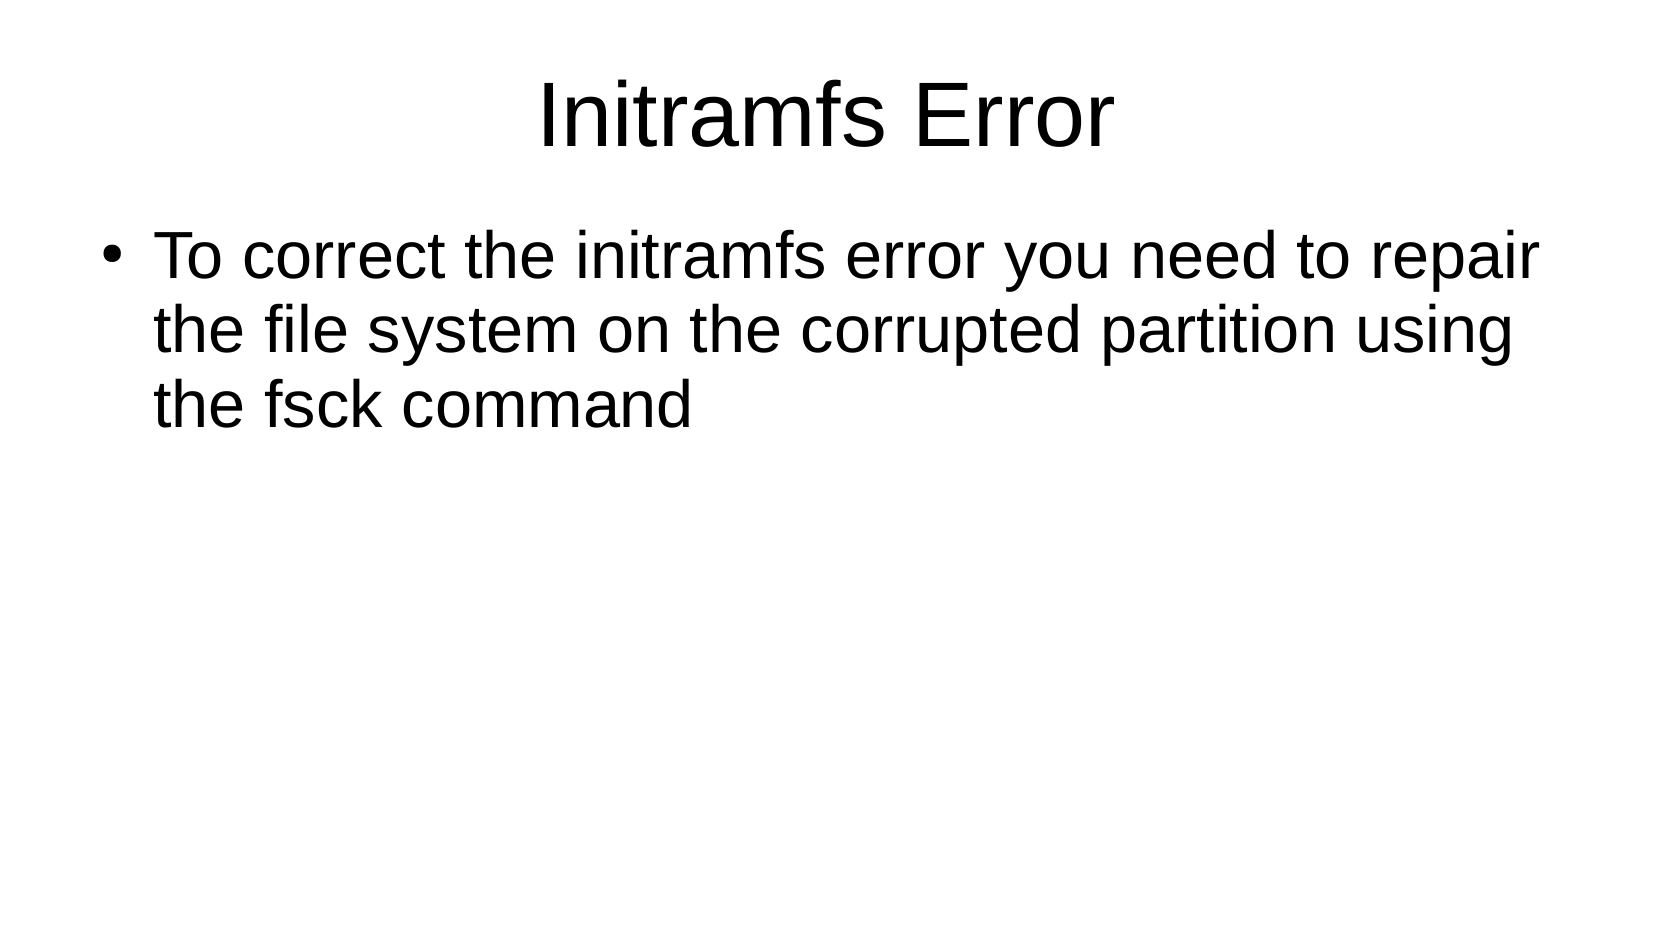

# Initramfs Error
To correct the initramfs error you need to repair the file system on the corrupted partition using the fsck command